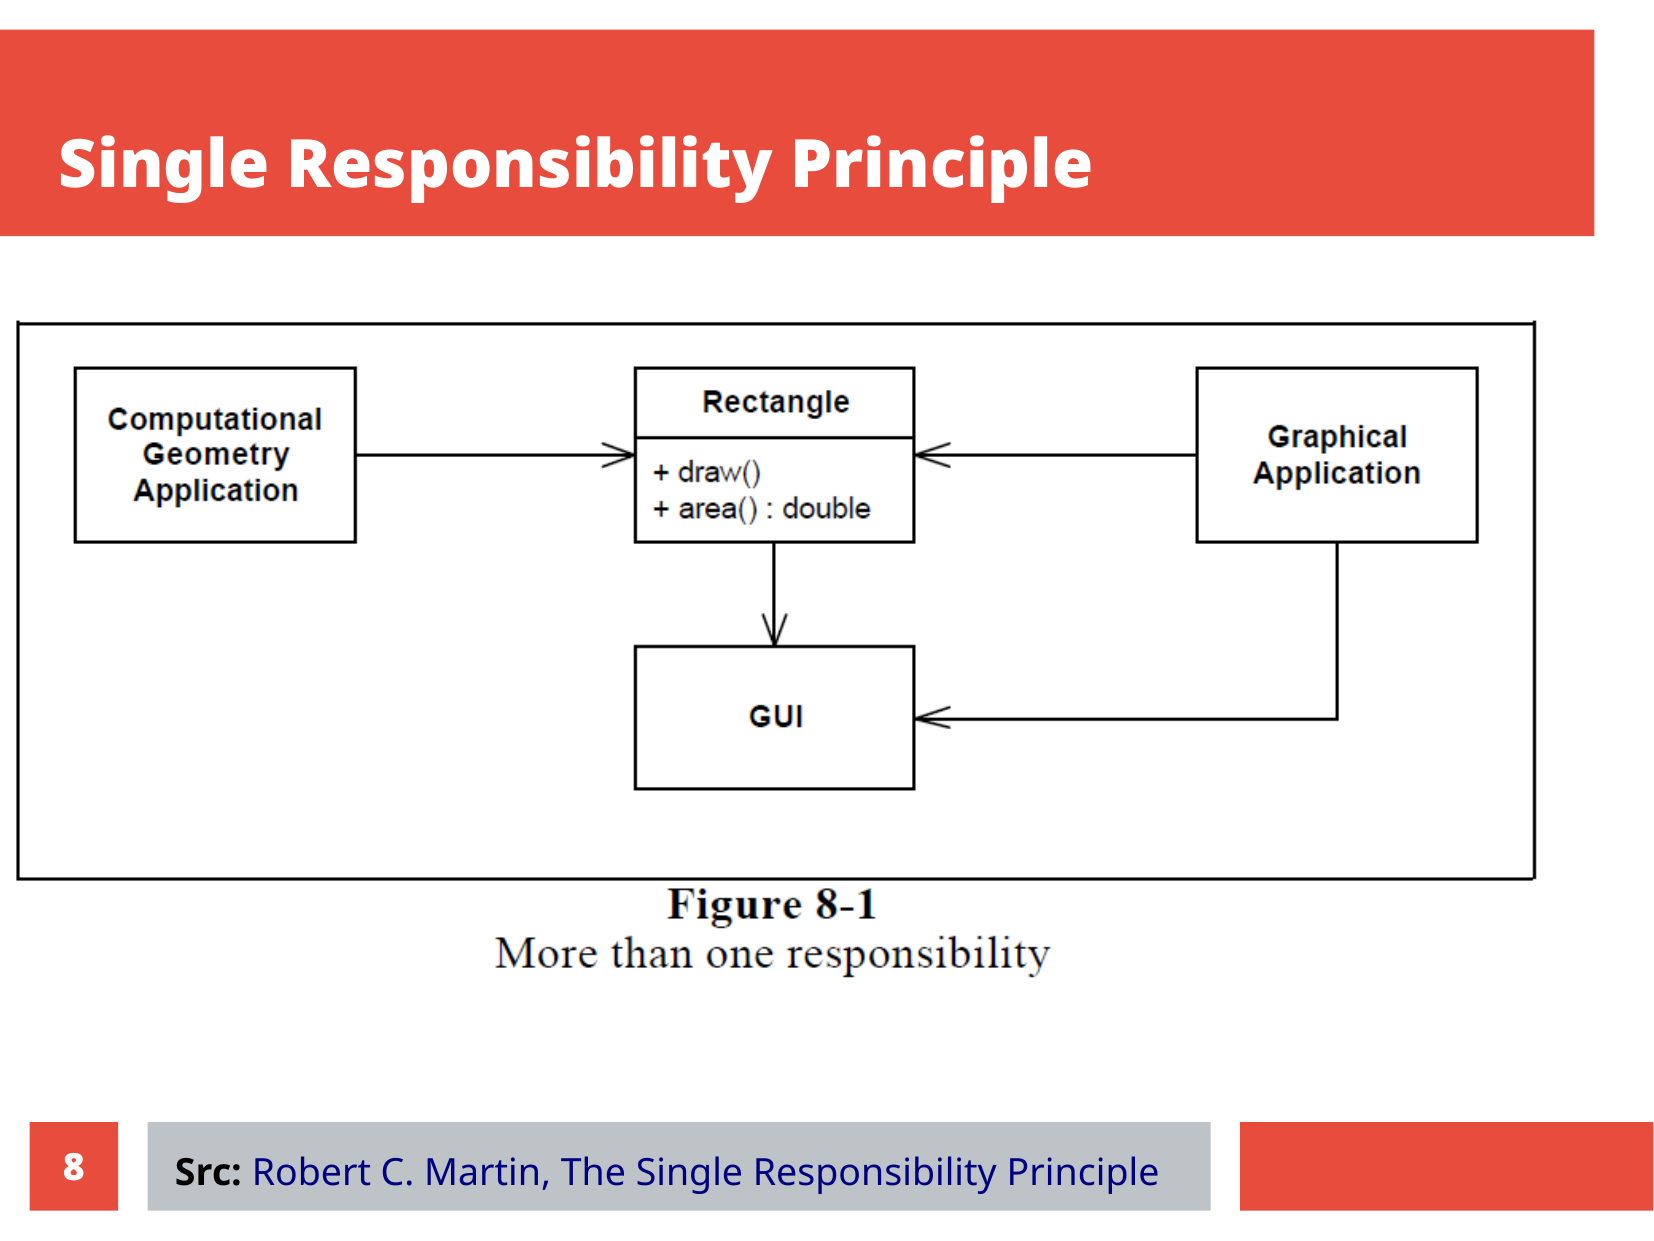

# Single Responsibility Principle
8
Src: Robert C. Martin, The Single Responsibility Principle